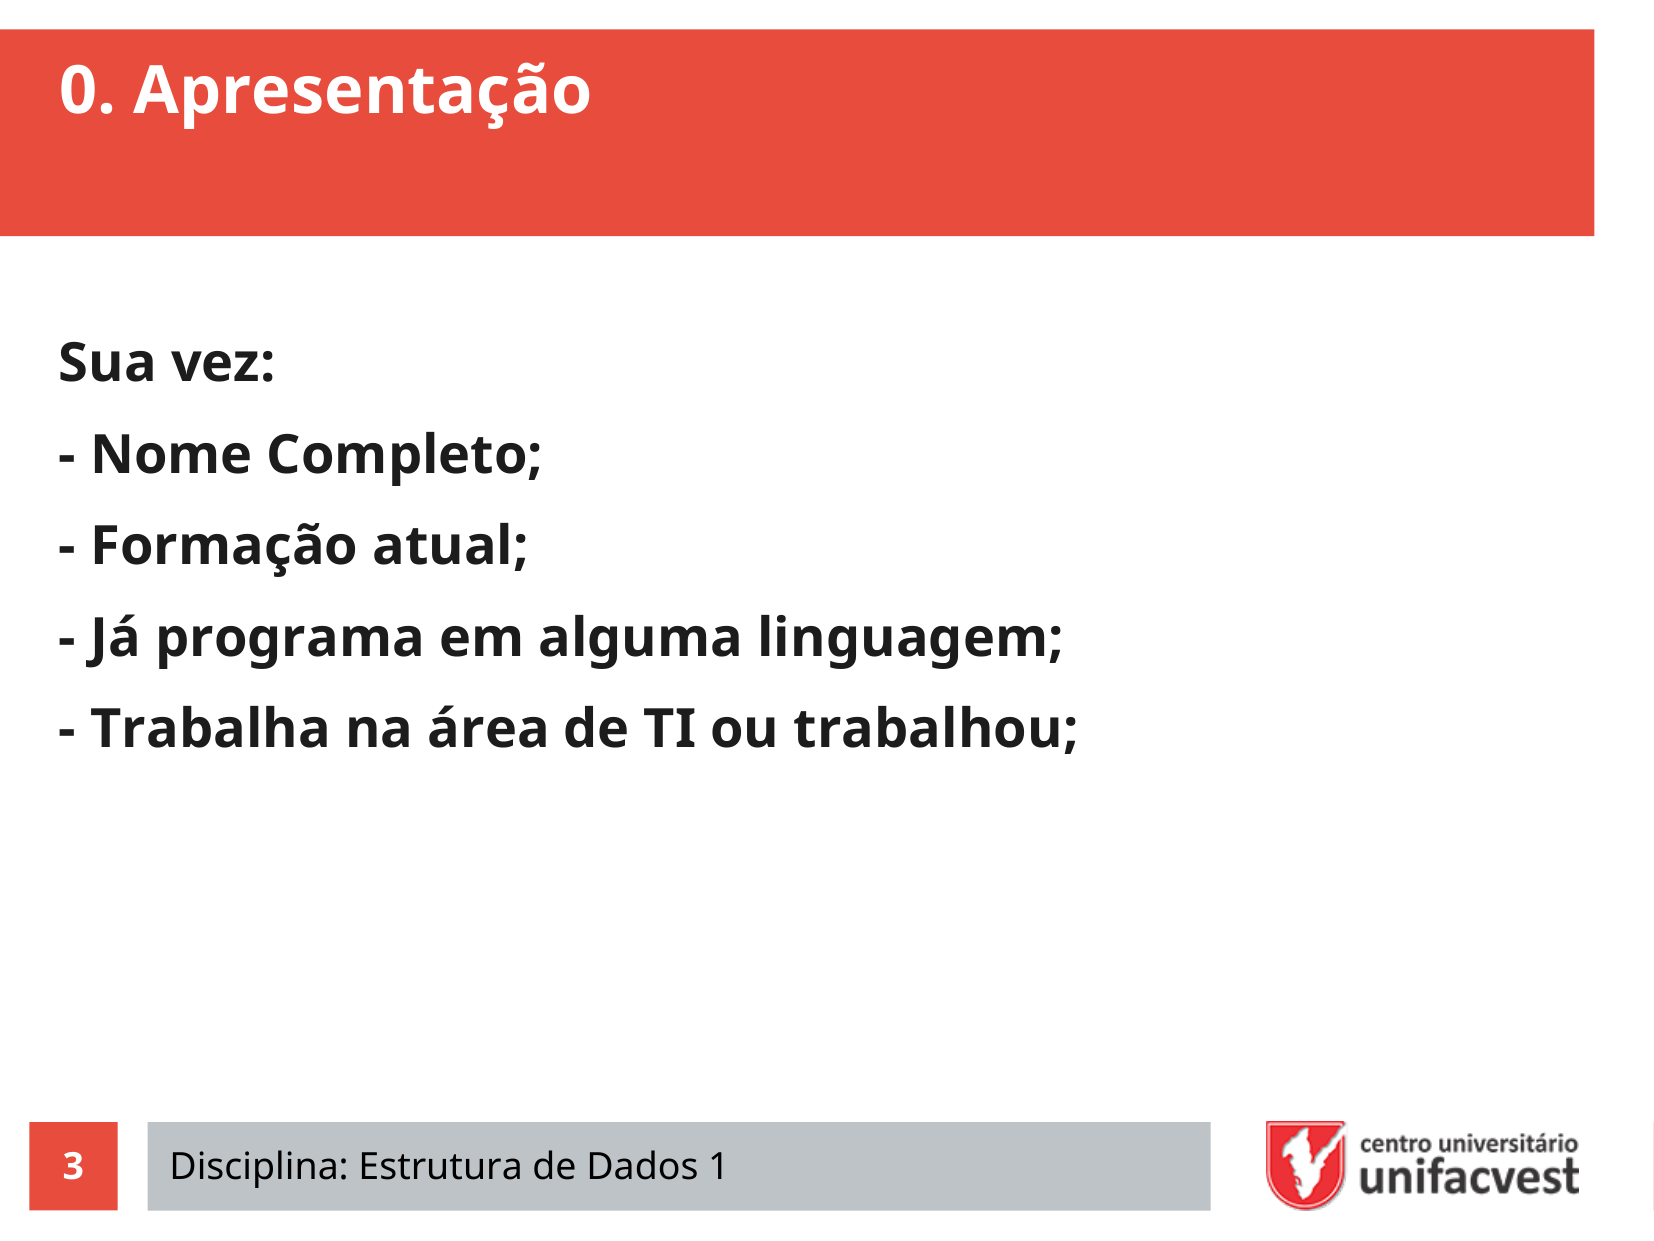

# 0. Apresentação
Sua vez:
- Nome Completo;
- Formação atual;
- Já programa em alguma linguagem;
- Trabalha na área de TI ou trabalhou;
3
Disciplina: Estrutura de Dados 1